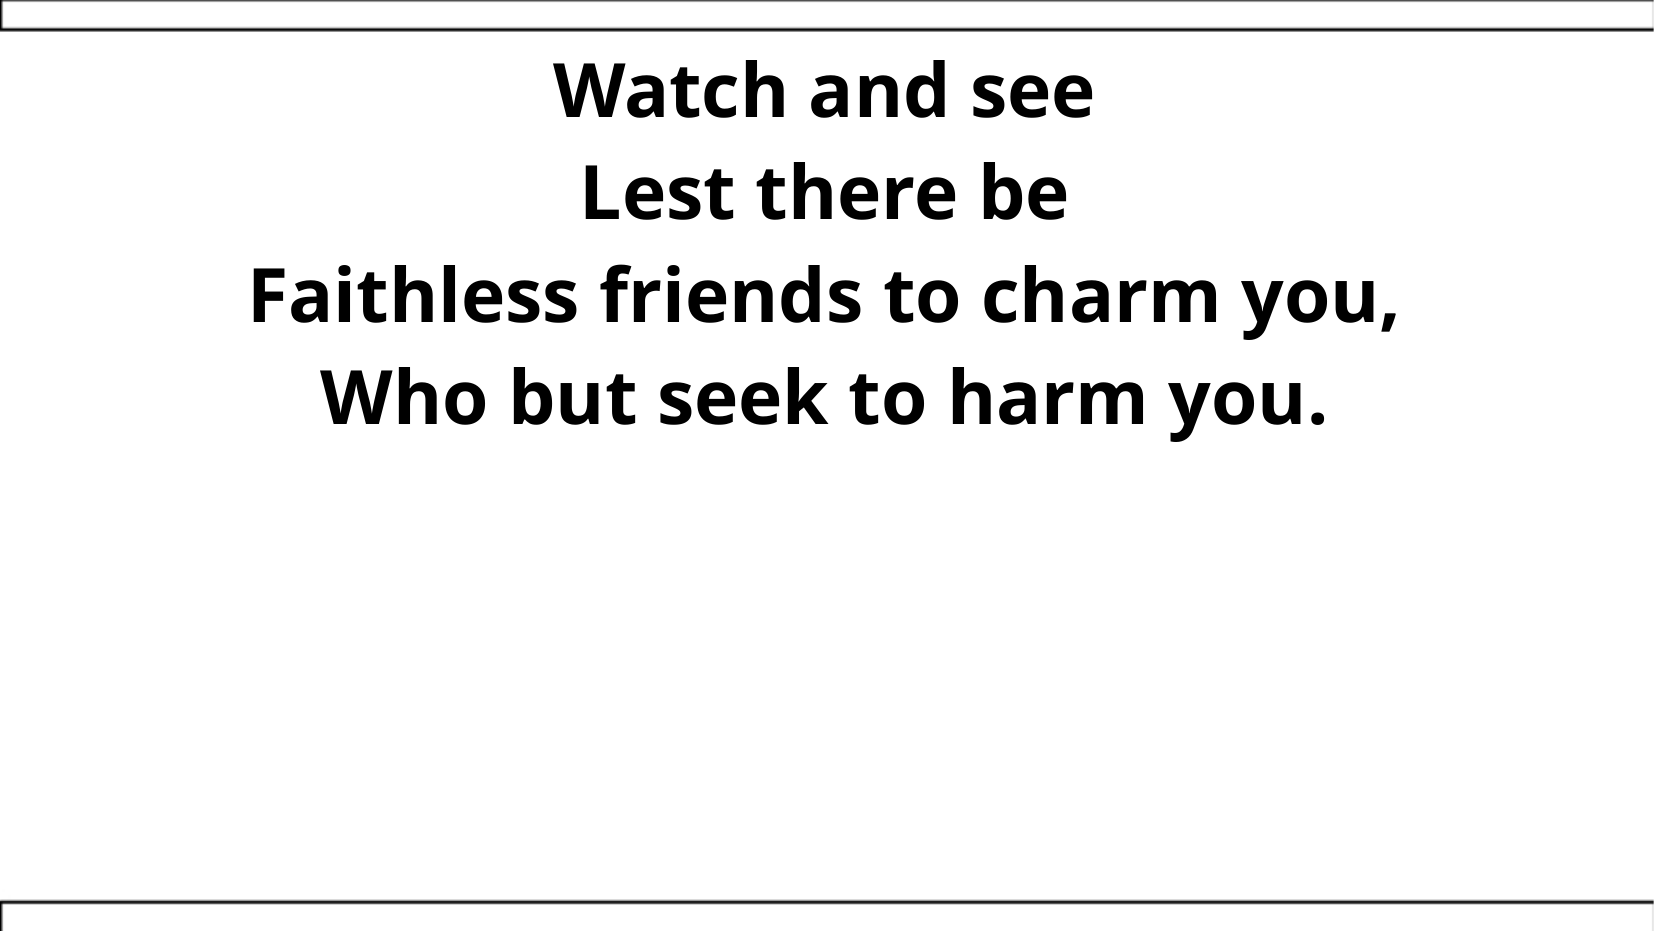

Watch and see
Lest there be
Faithless friends to charm you,
Who but seek to harm you.